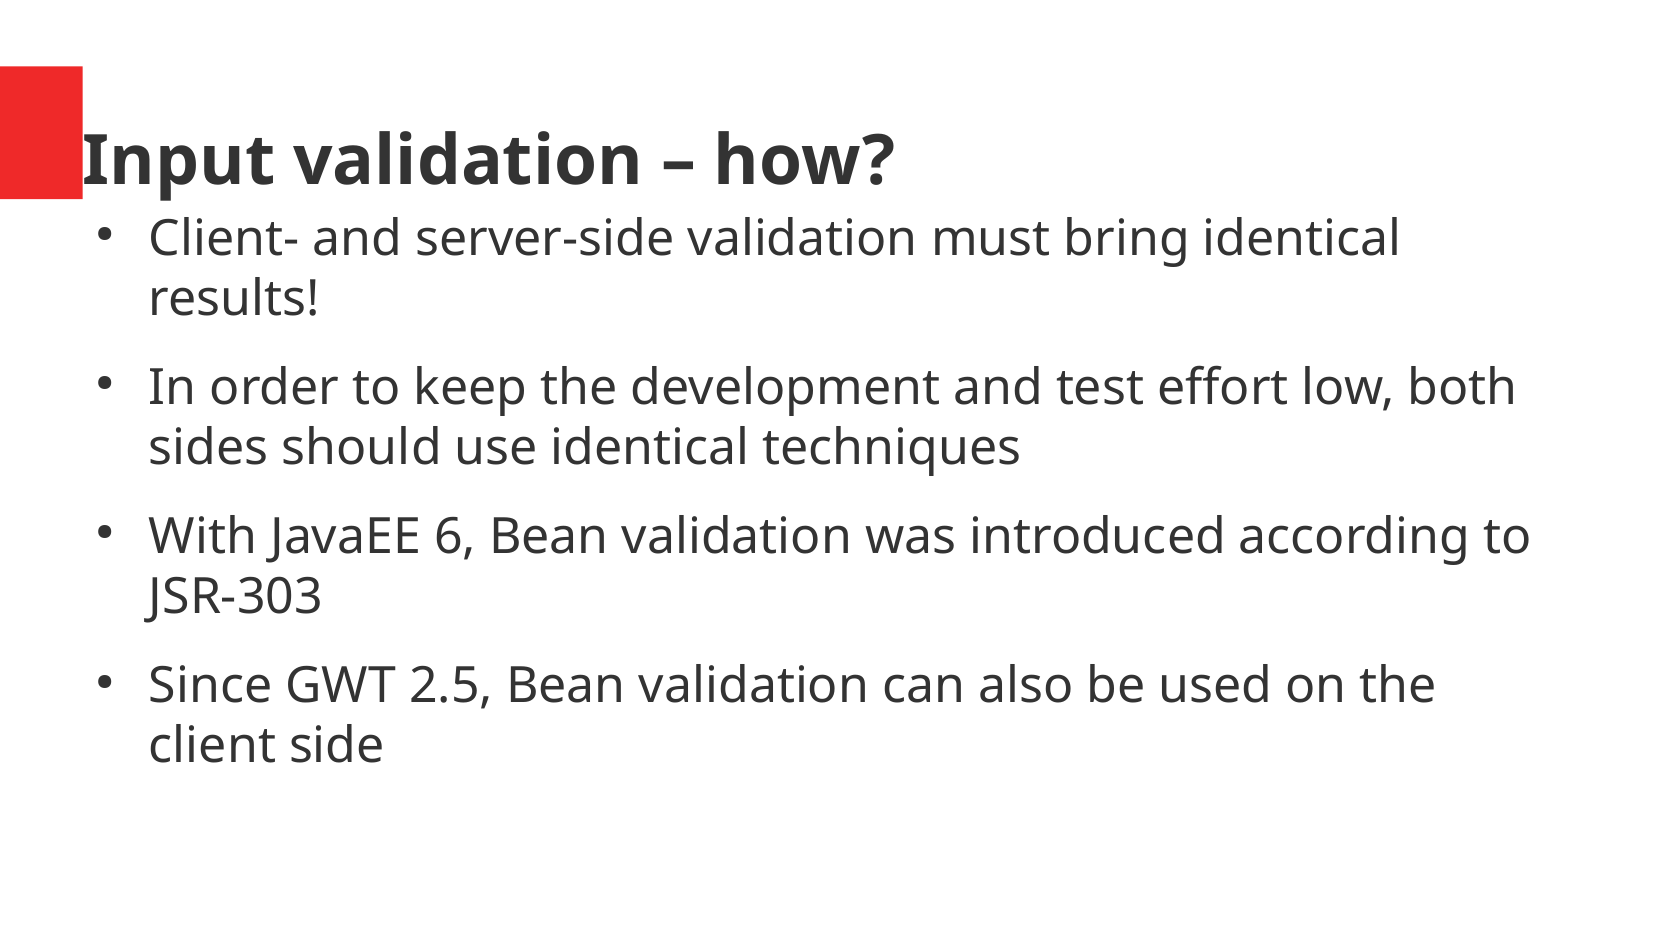

# Input validation – how?
Client- and server-side validation must bring identical results!
In order to keep the development and test effort low, both sides should use identical techniques
With JavaEE 6, Bean validation was introduced according to JSR-303
Since GWT 2.5, Bean validation can also be used on the client side